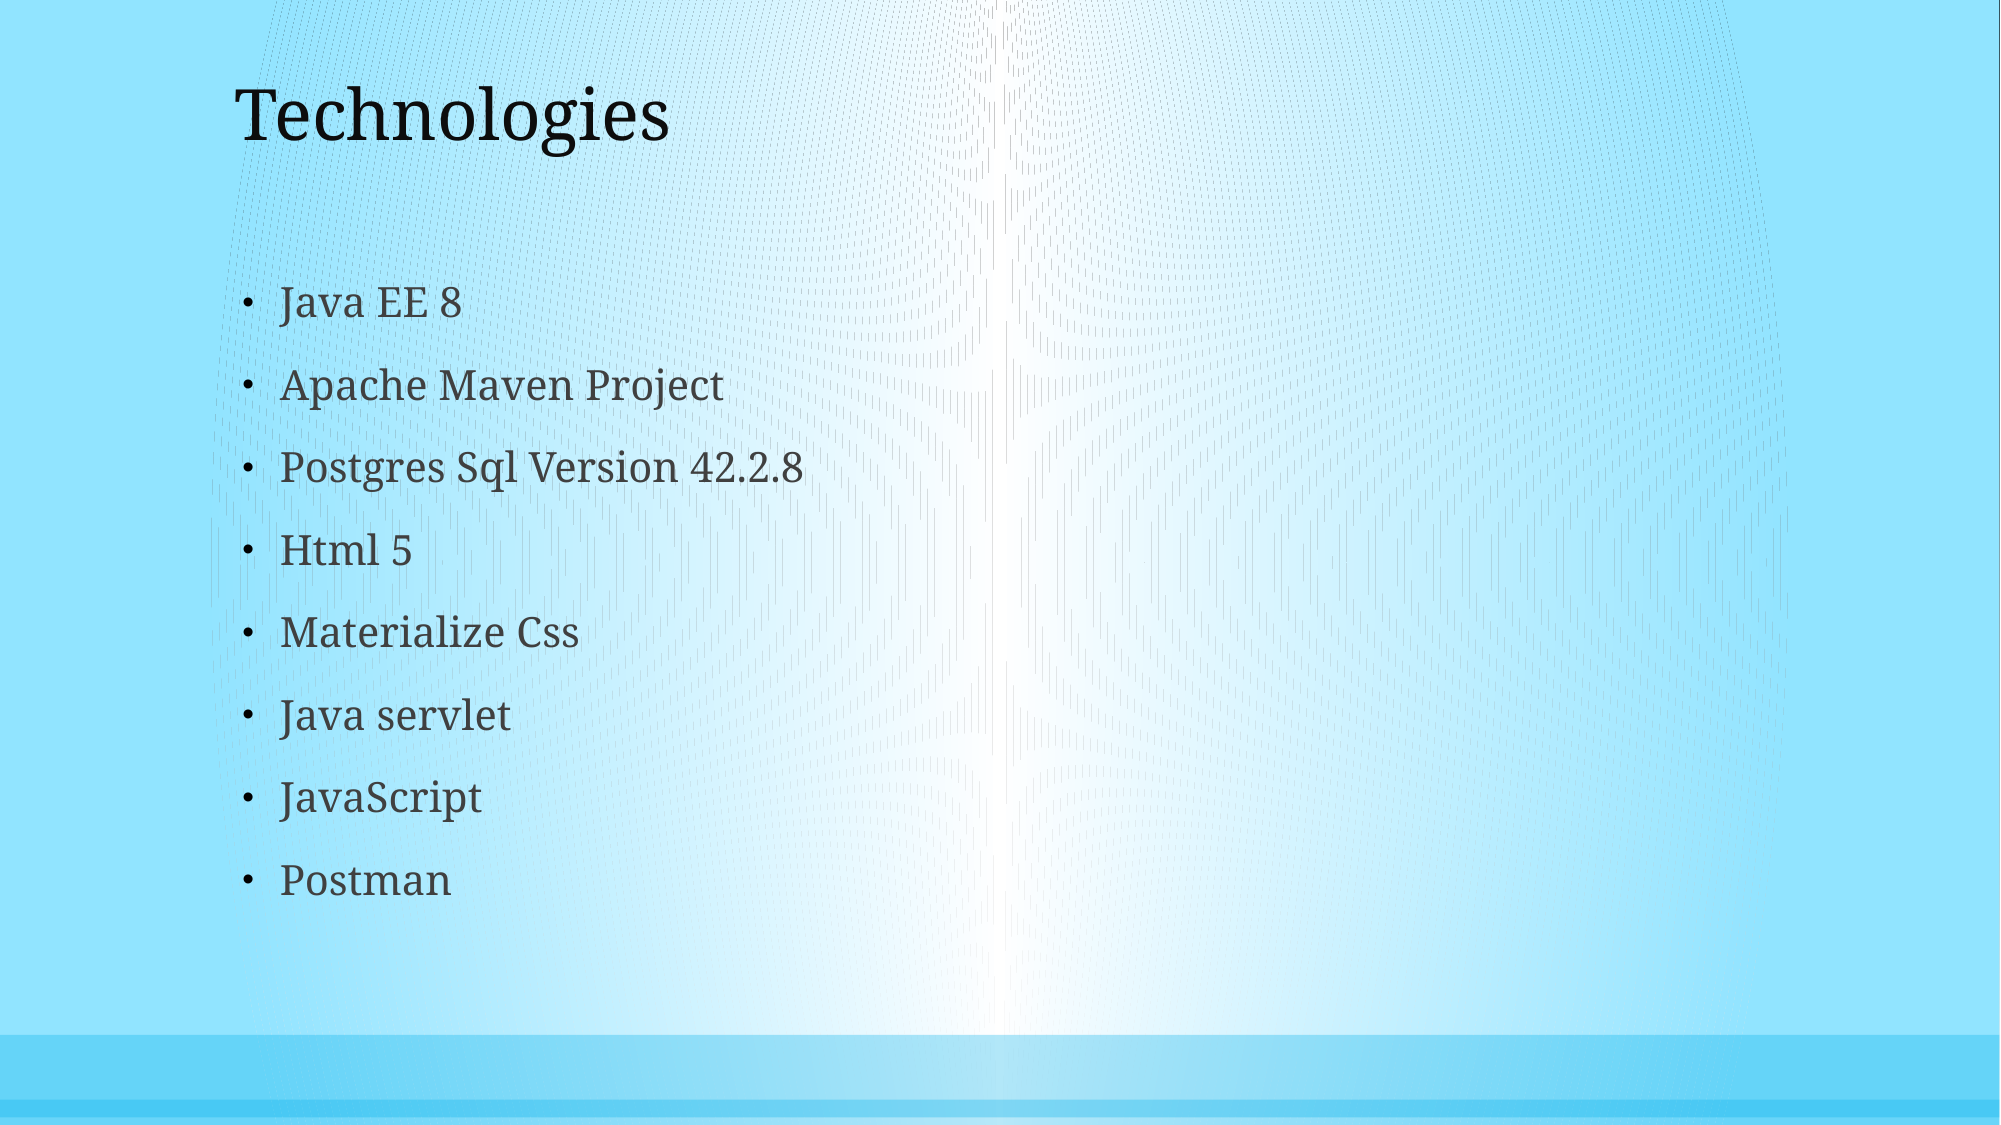

# Technologies
Java EE 8
Apache Maven Project
Postgres Sql Version 42.2.8
Html 5
Materialize Css
Java servlet
JavaScript
Postman